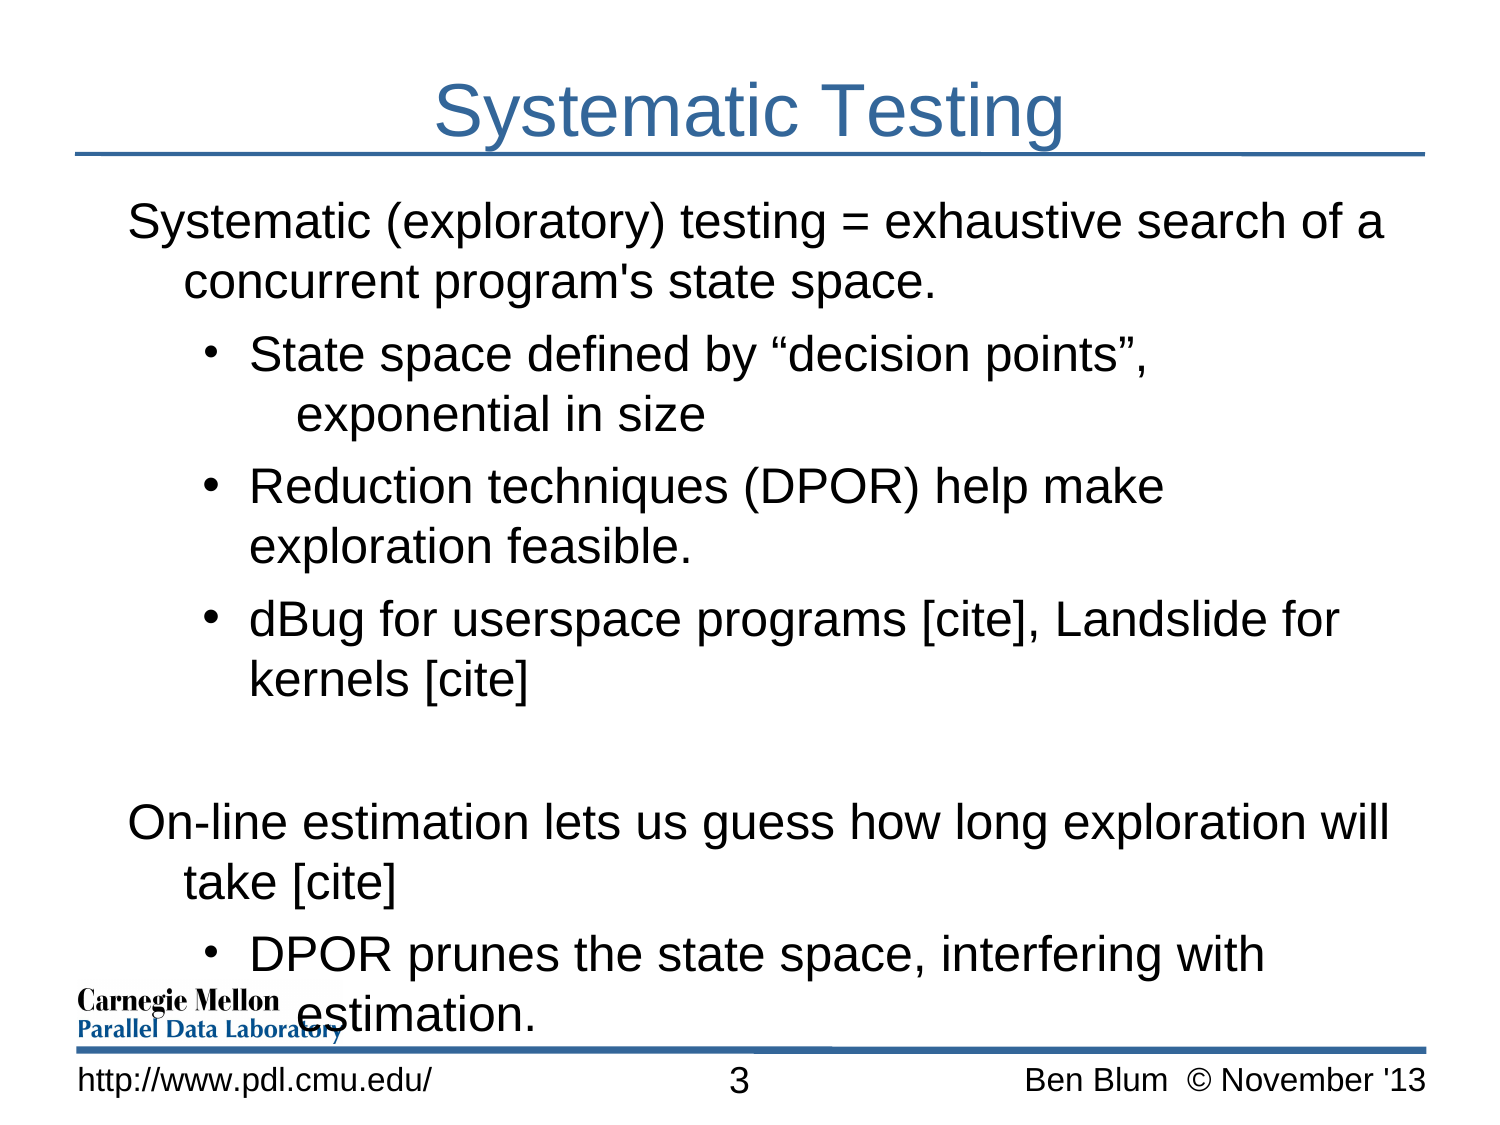

# Systematic Testing
Systematic (exploratory) testing = exhaustive search of a concurrent program's state space.
State space defined by “decision points”, exponential in size
Reduction techniques (DPOR) help make exploration feasible.
dBug for userspace programs [cite], Landslide for kernels [cite]
On-line estimation lets us guess how long exploration will take [cite]
DPOR prunes the state space, interfering with estimation.
3